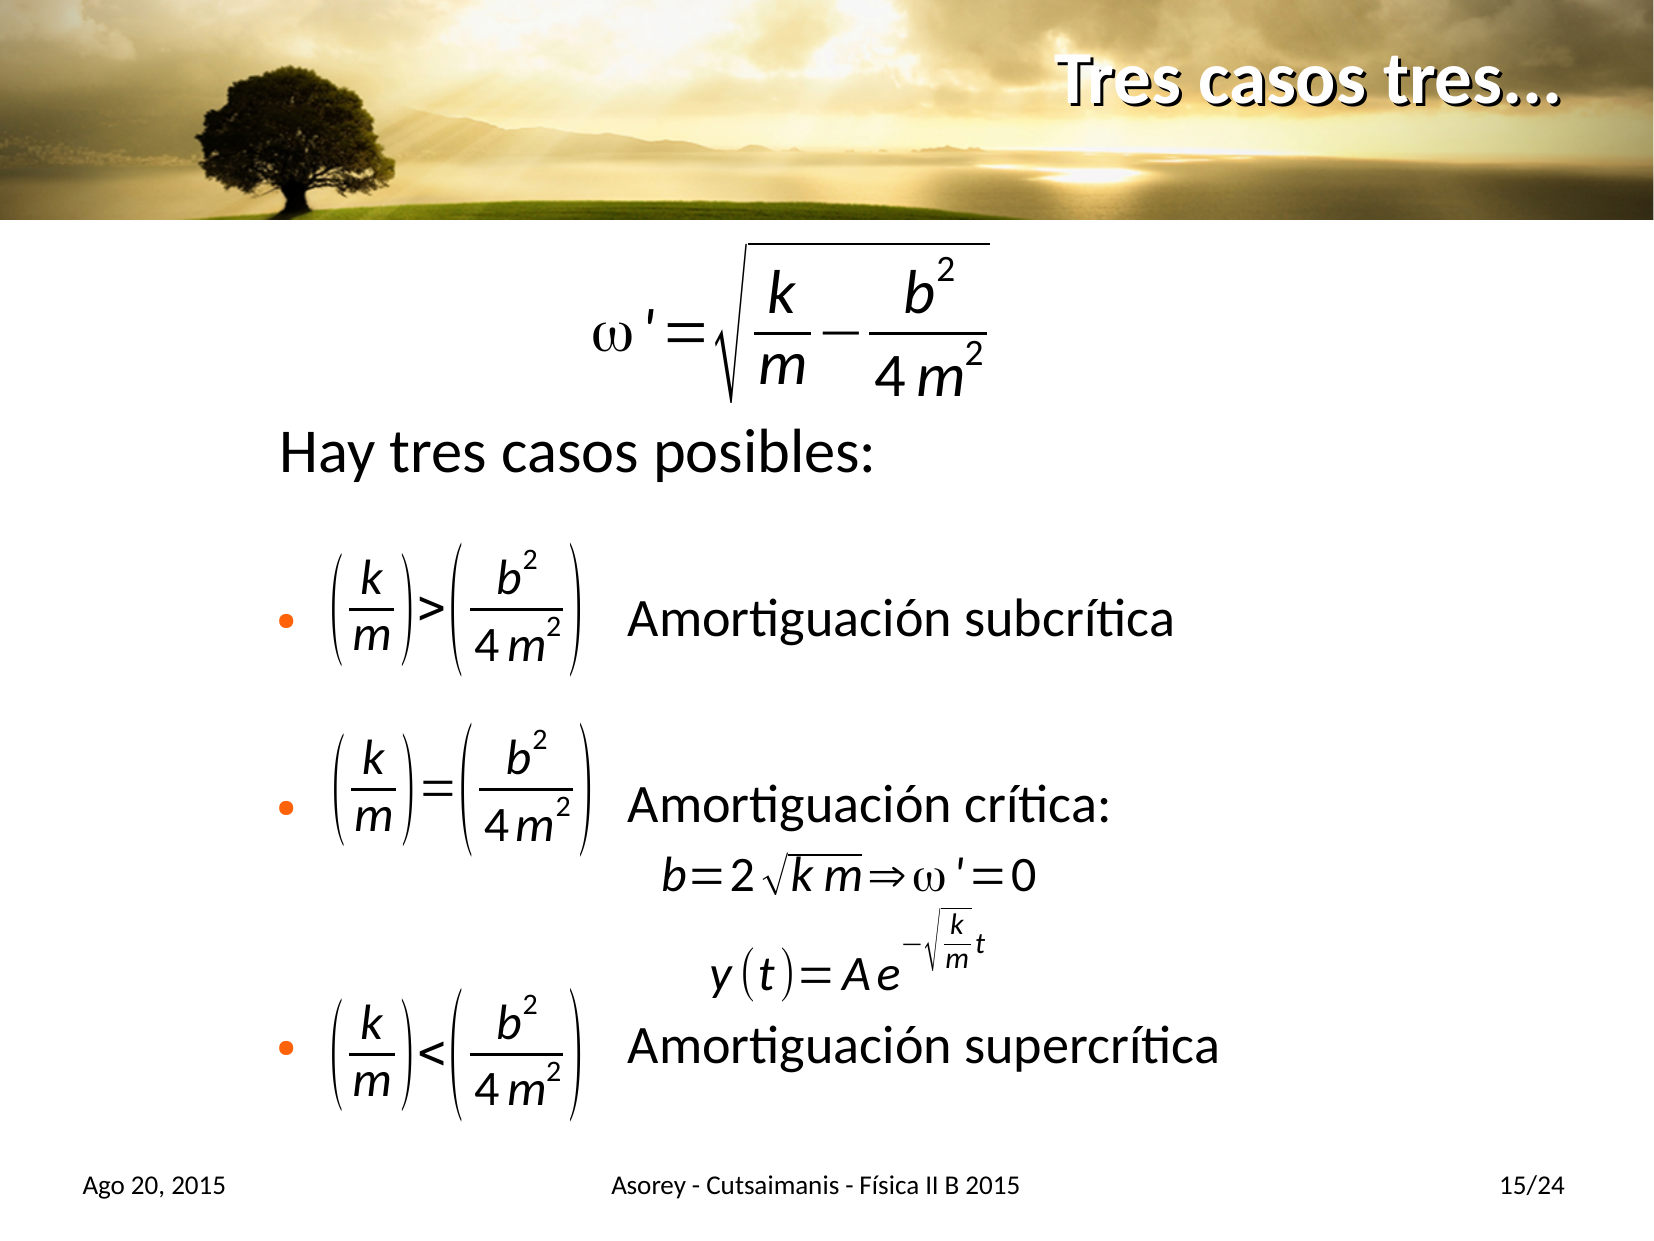

# Tres casos tres...
Hay tres casos posibles:
 Amortiguación subcrítica
 Amortiguación crítica:
 Amortiguación supercrítica
Ago 20, 2015
Asorey - Cutsaimanis - Física II B 2015
15